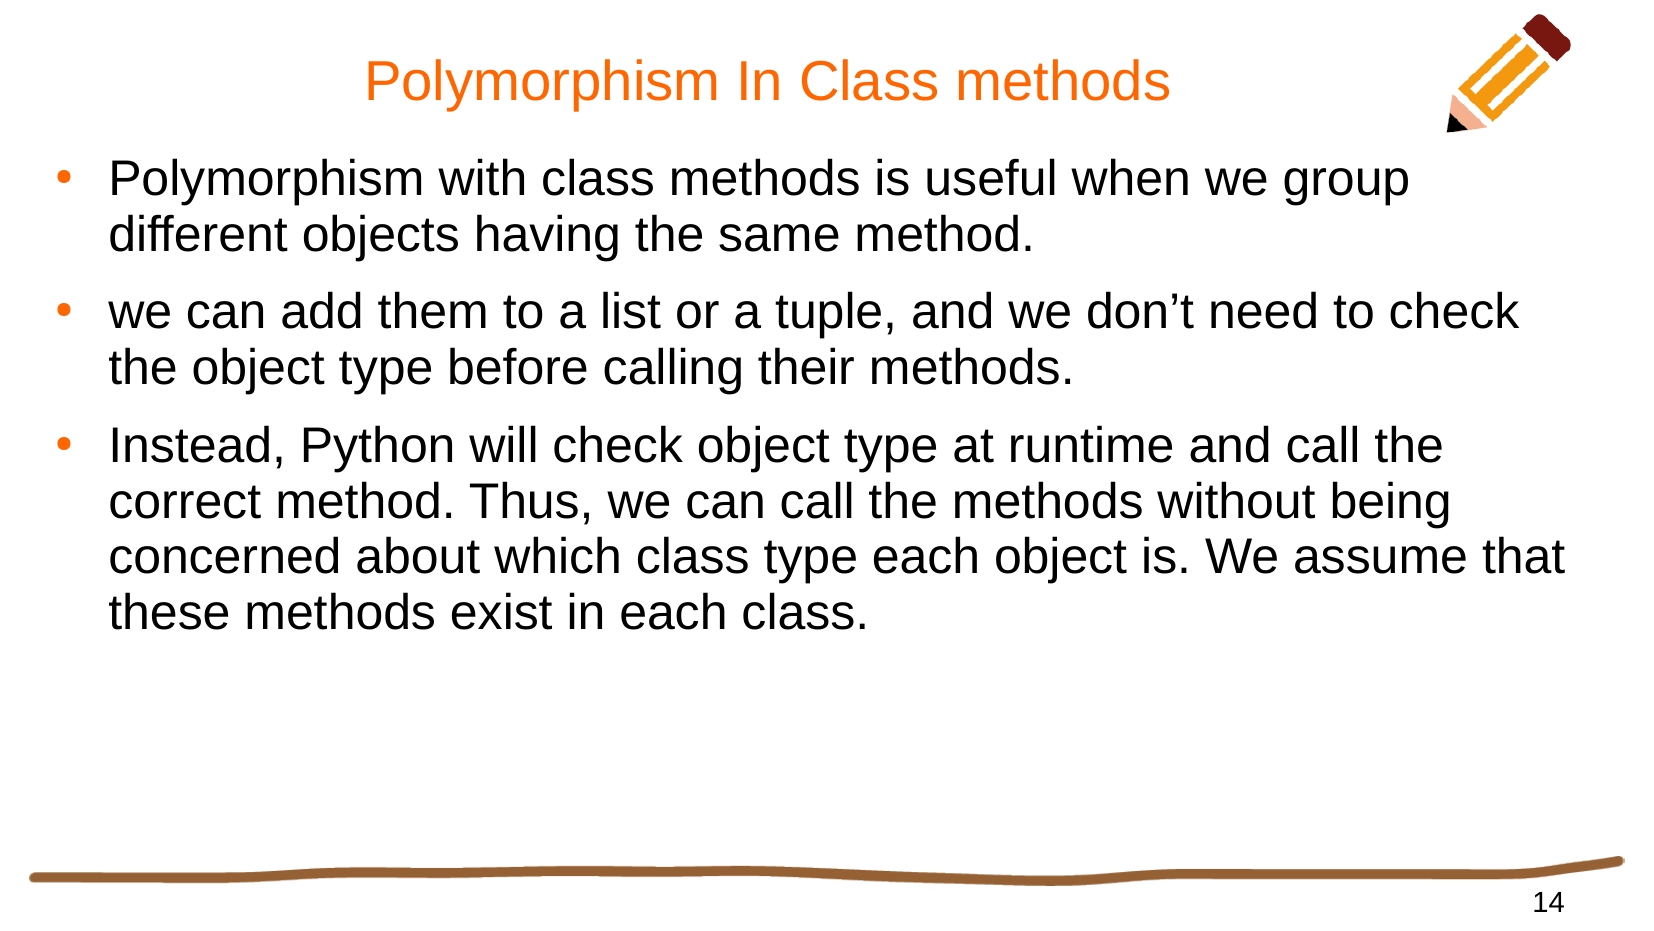

# Polymorphism In Class methods
Polymorphism with class methods is useful when we group different objects having the same method.
we can add them to a list or a tuple, and we don’t need to check the object type before calling their methods.
Instead, Python will check object type at runtime and call the correct method. Thus, we can call the methods without being concerned about which class type each object is. We assume that these methods exist in each class.
14